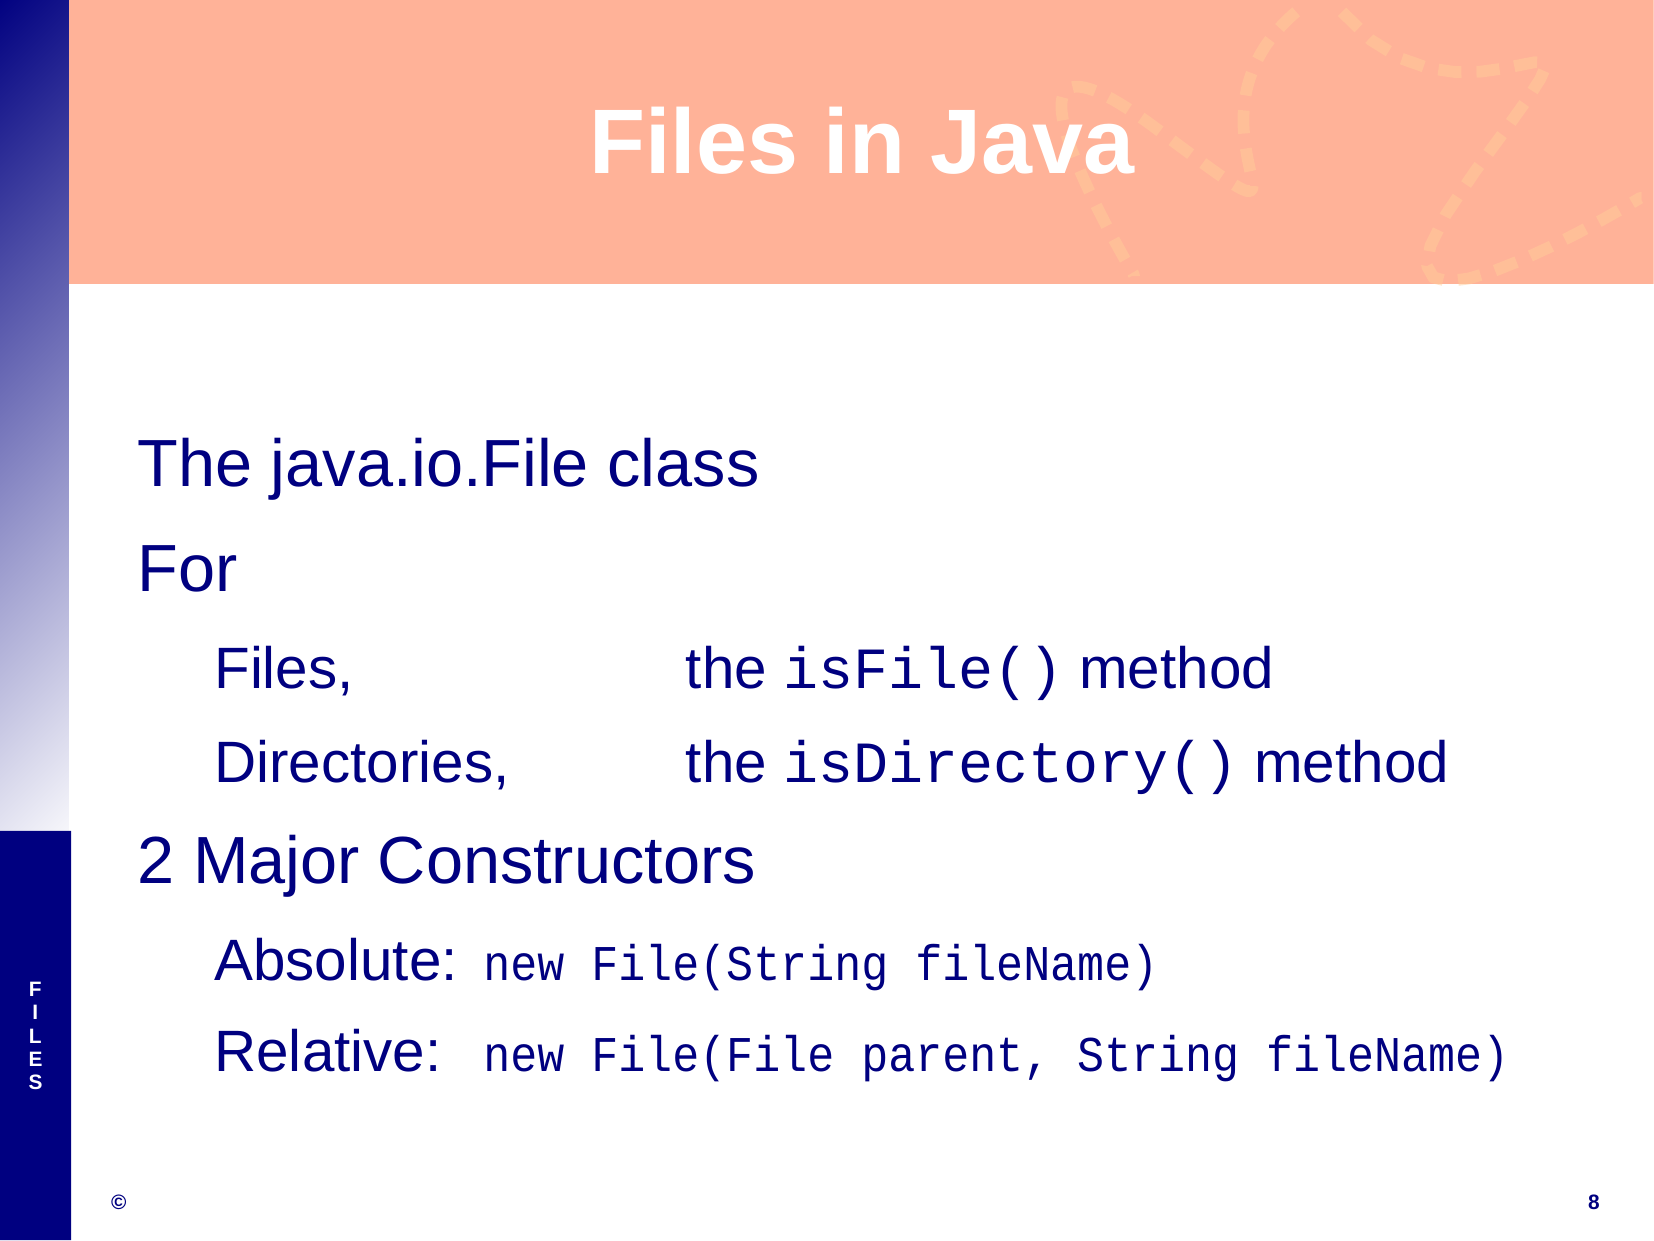

Files in Java
# The java.io.File class
For
Files, 	the isFile() method
Directories, 	the isDirectory() method
2 Major Constructors
Absolute: 	new File(String fileName)
Relative: 	new File(File parent, String fileName)
F
I
L
E
S